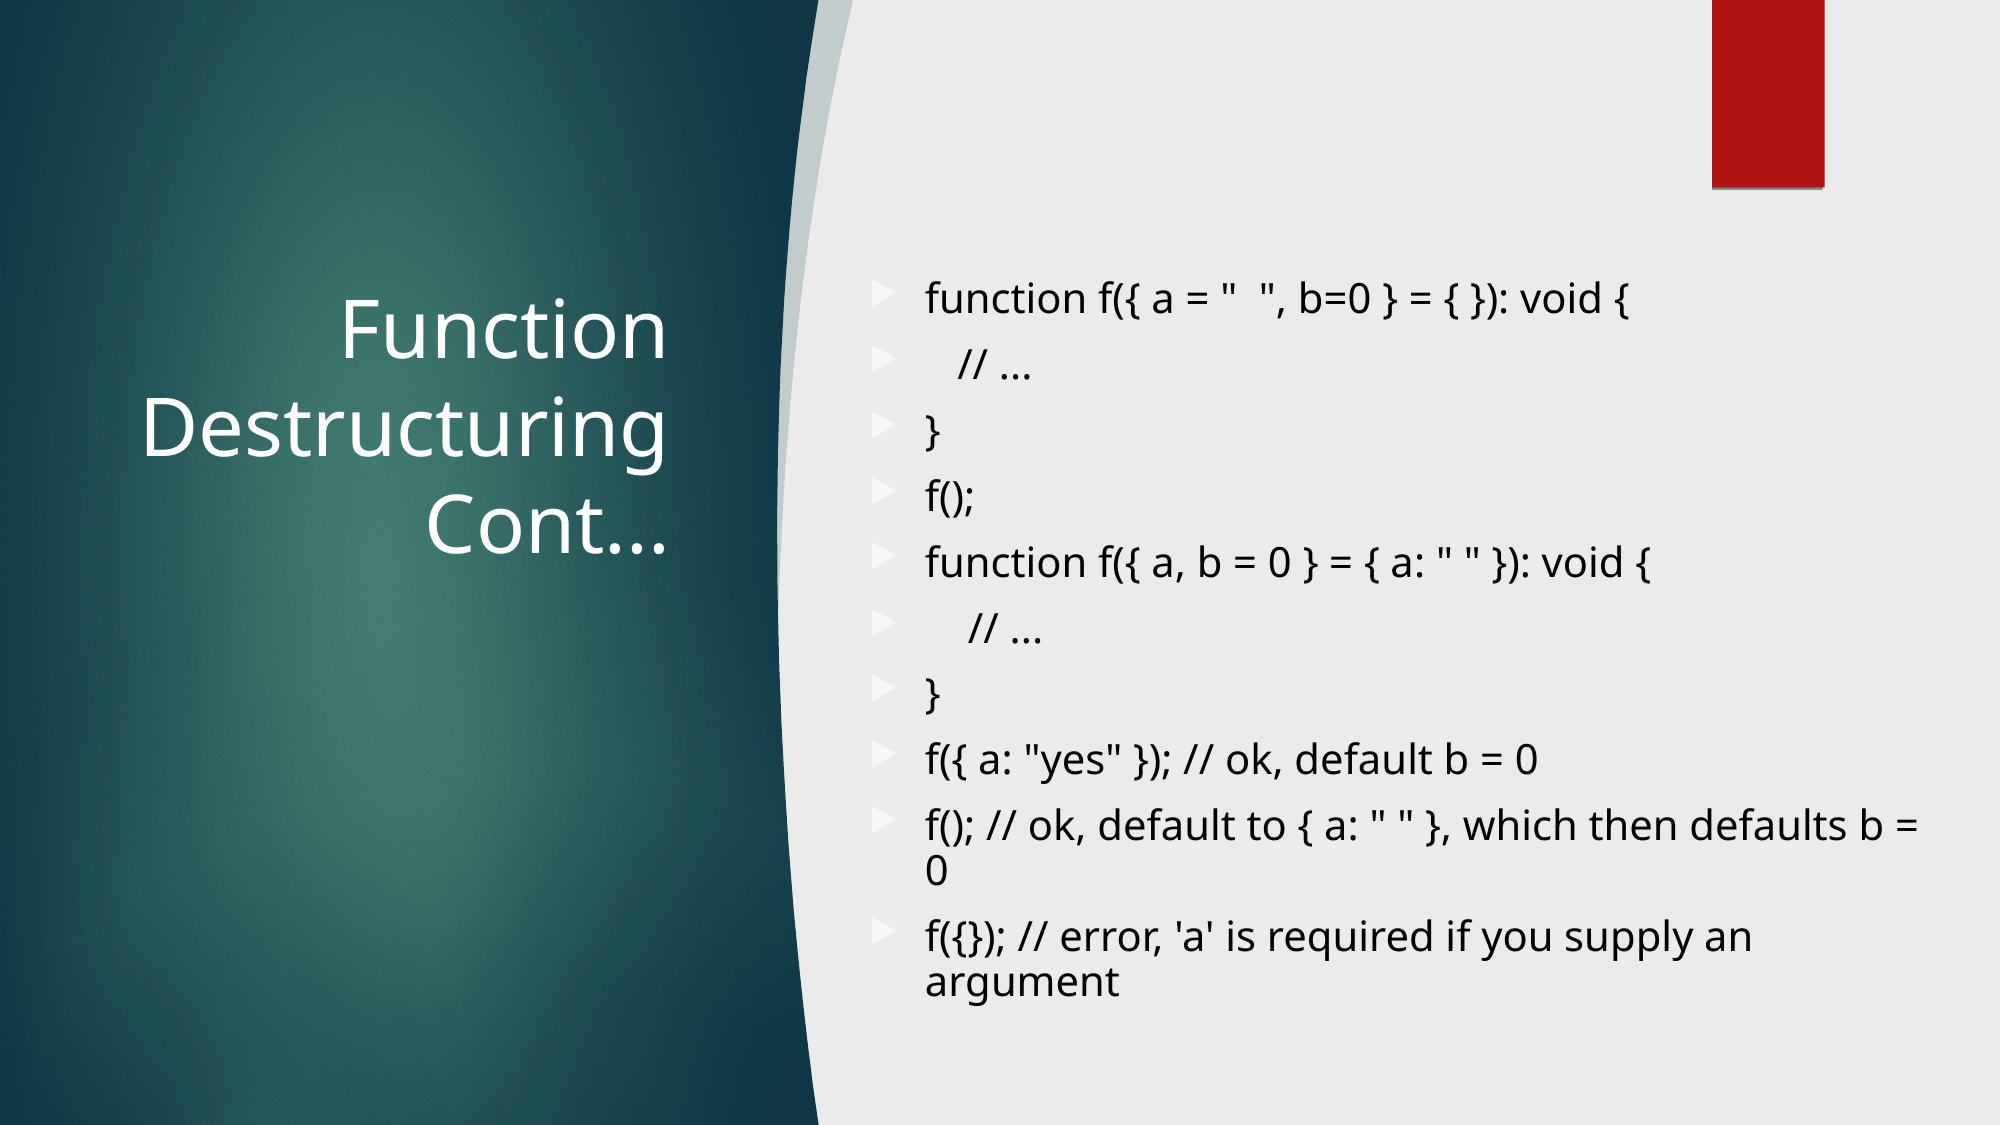

# Function Destructuring Cont...
function f({ a = " ", b=0 } = { }): void {
 // ...
}
f();
function f({ a, b = 0 } = { a: " " }): void {
 // ...
}
f({ a: "yes" }); // ok, default b = 0
f(); // ok, default to { a: " " }, which then defaults b = 0
f({}); // error, 'a' is required if you supply an argument